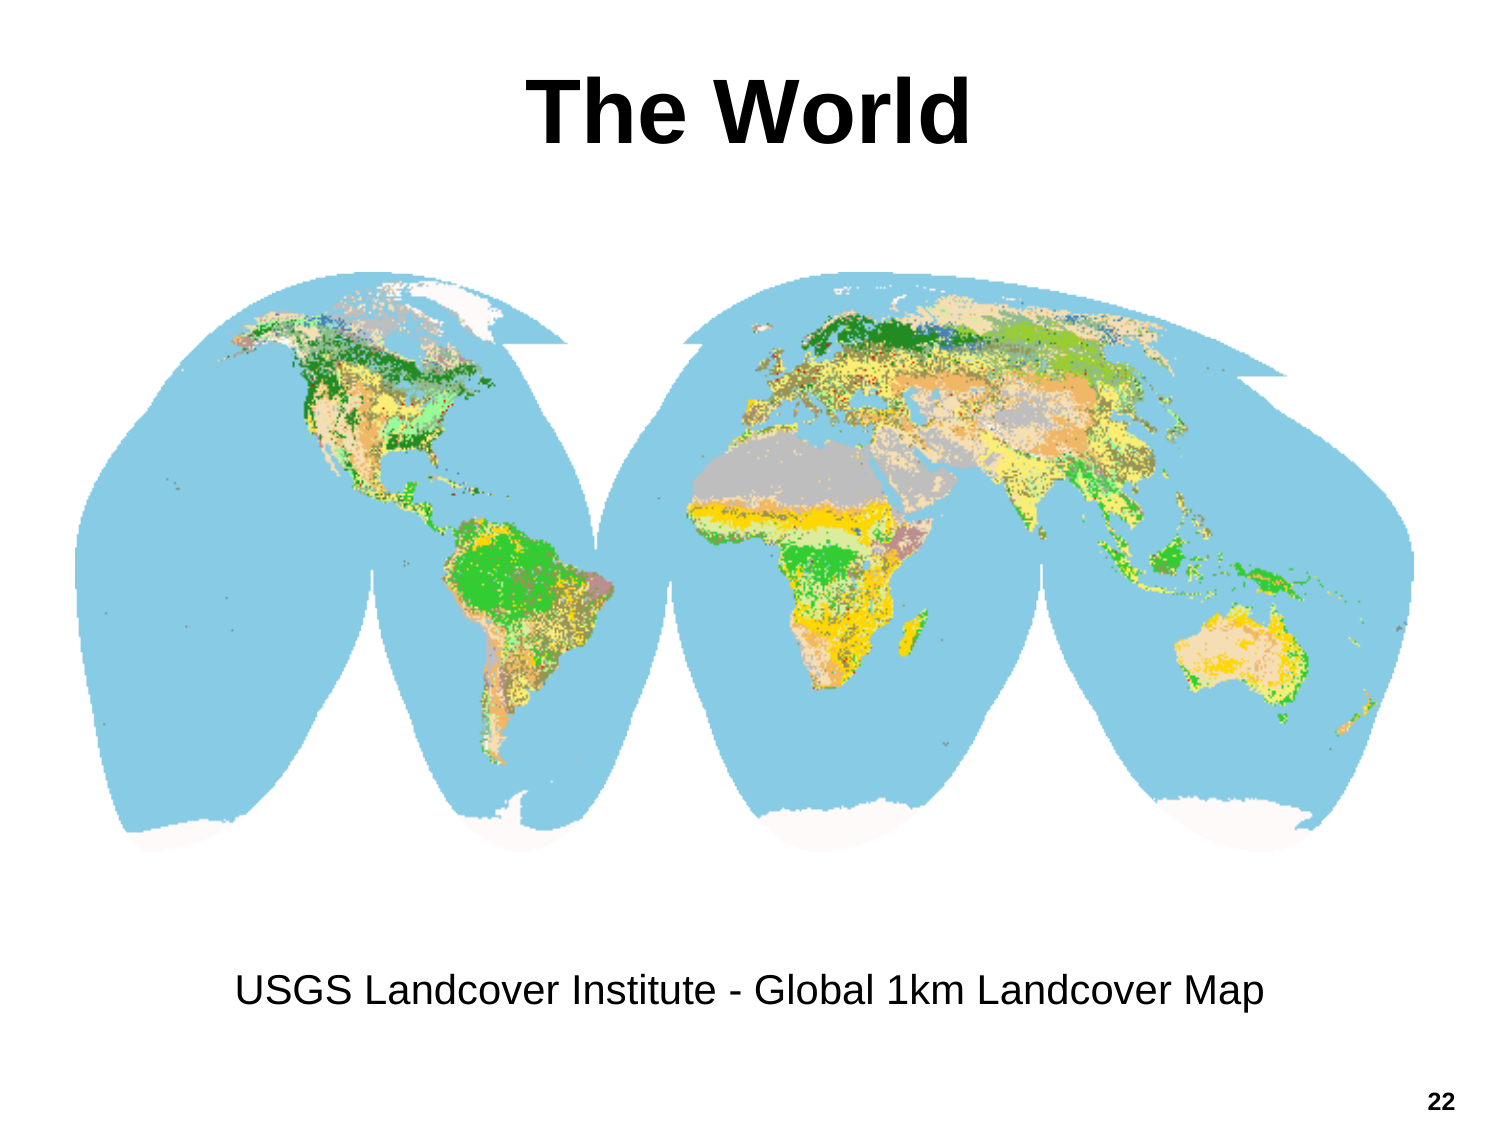

The World
USGS Landcover Institute - Global 1km Landcover Map